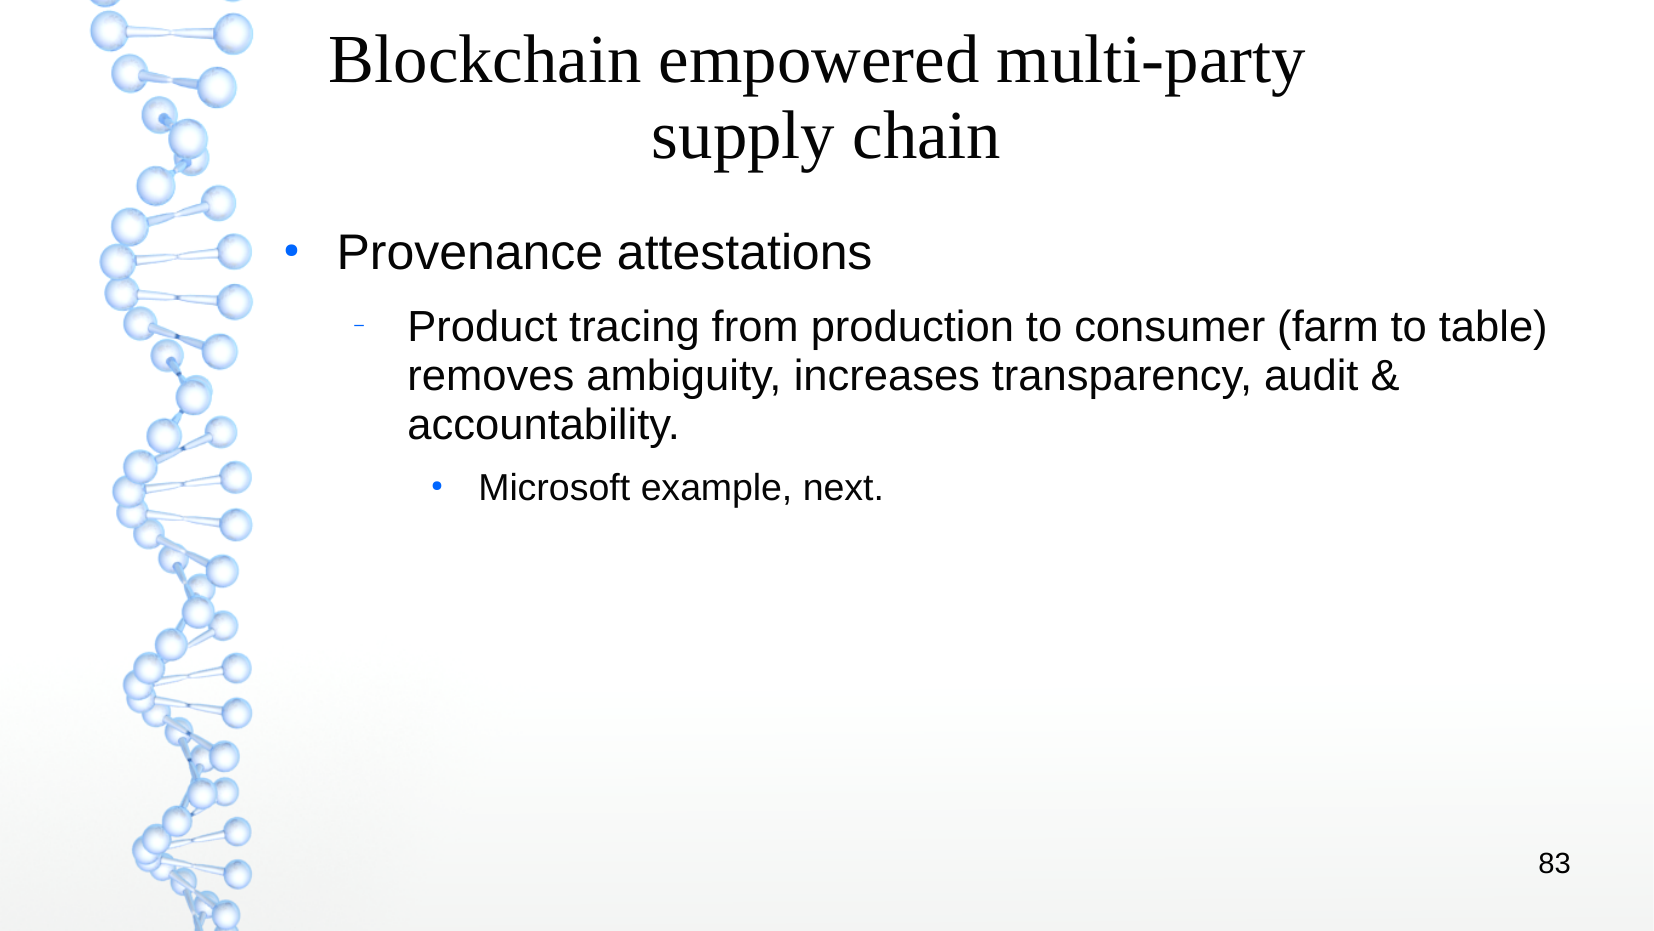

# Blockchain empowered multi-party supply chain
Provenance attestations
Product tracing from production to consumer (farm to table) removes ambiguity, increases transparency, audit & accountability.
Microsoft example, next.
83